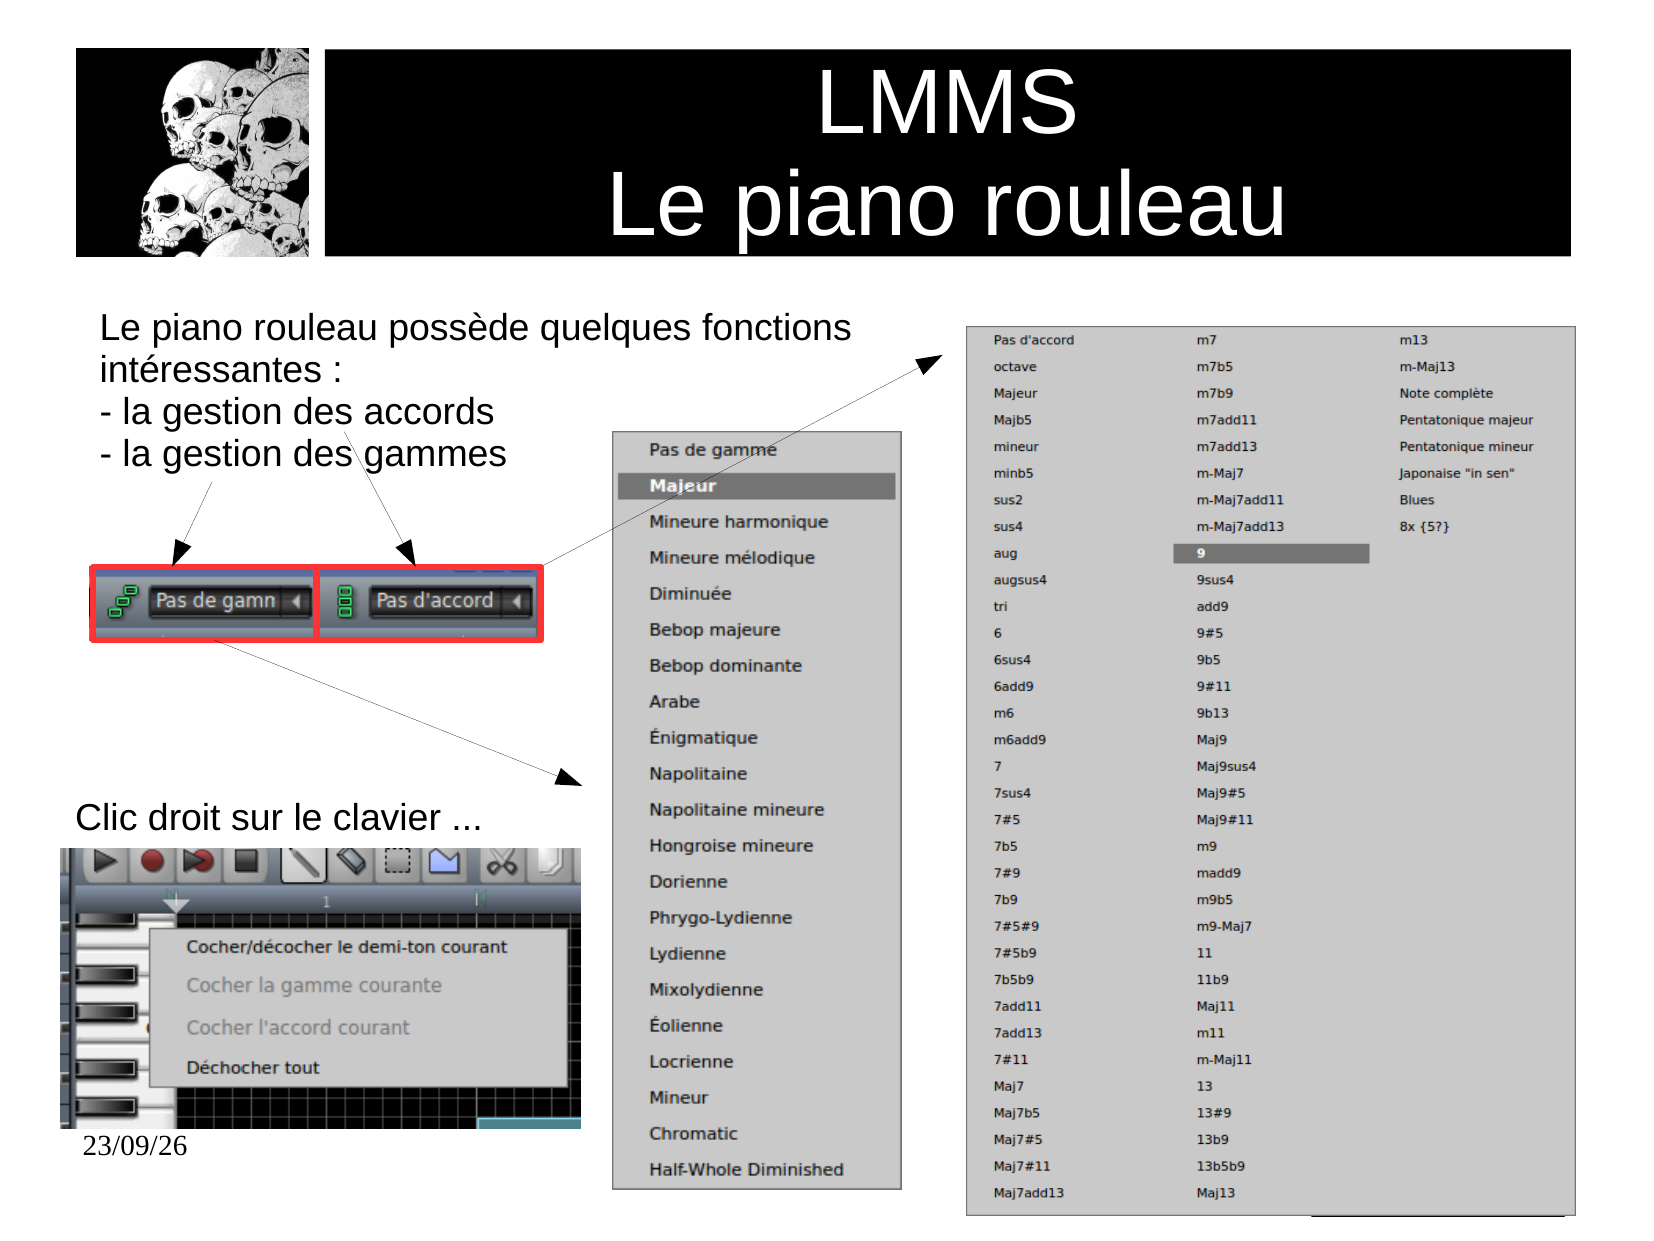

# LMMS Le piano rouleau
Le piano rouleau possède quelques fonctions intéressantes :
- la gestion des accords
- la gestion des gammes
Clic droit sur le clavier ...
Y. Collette
12